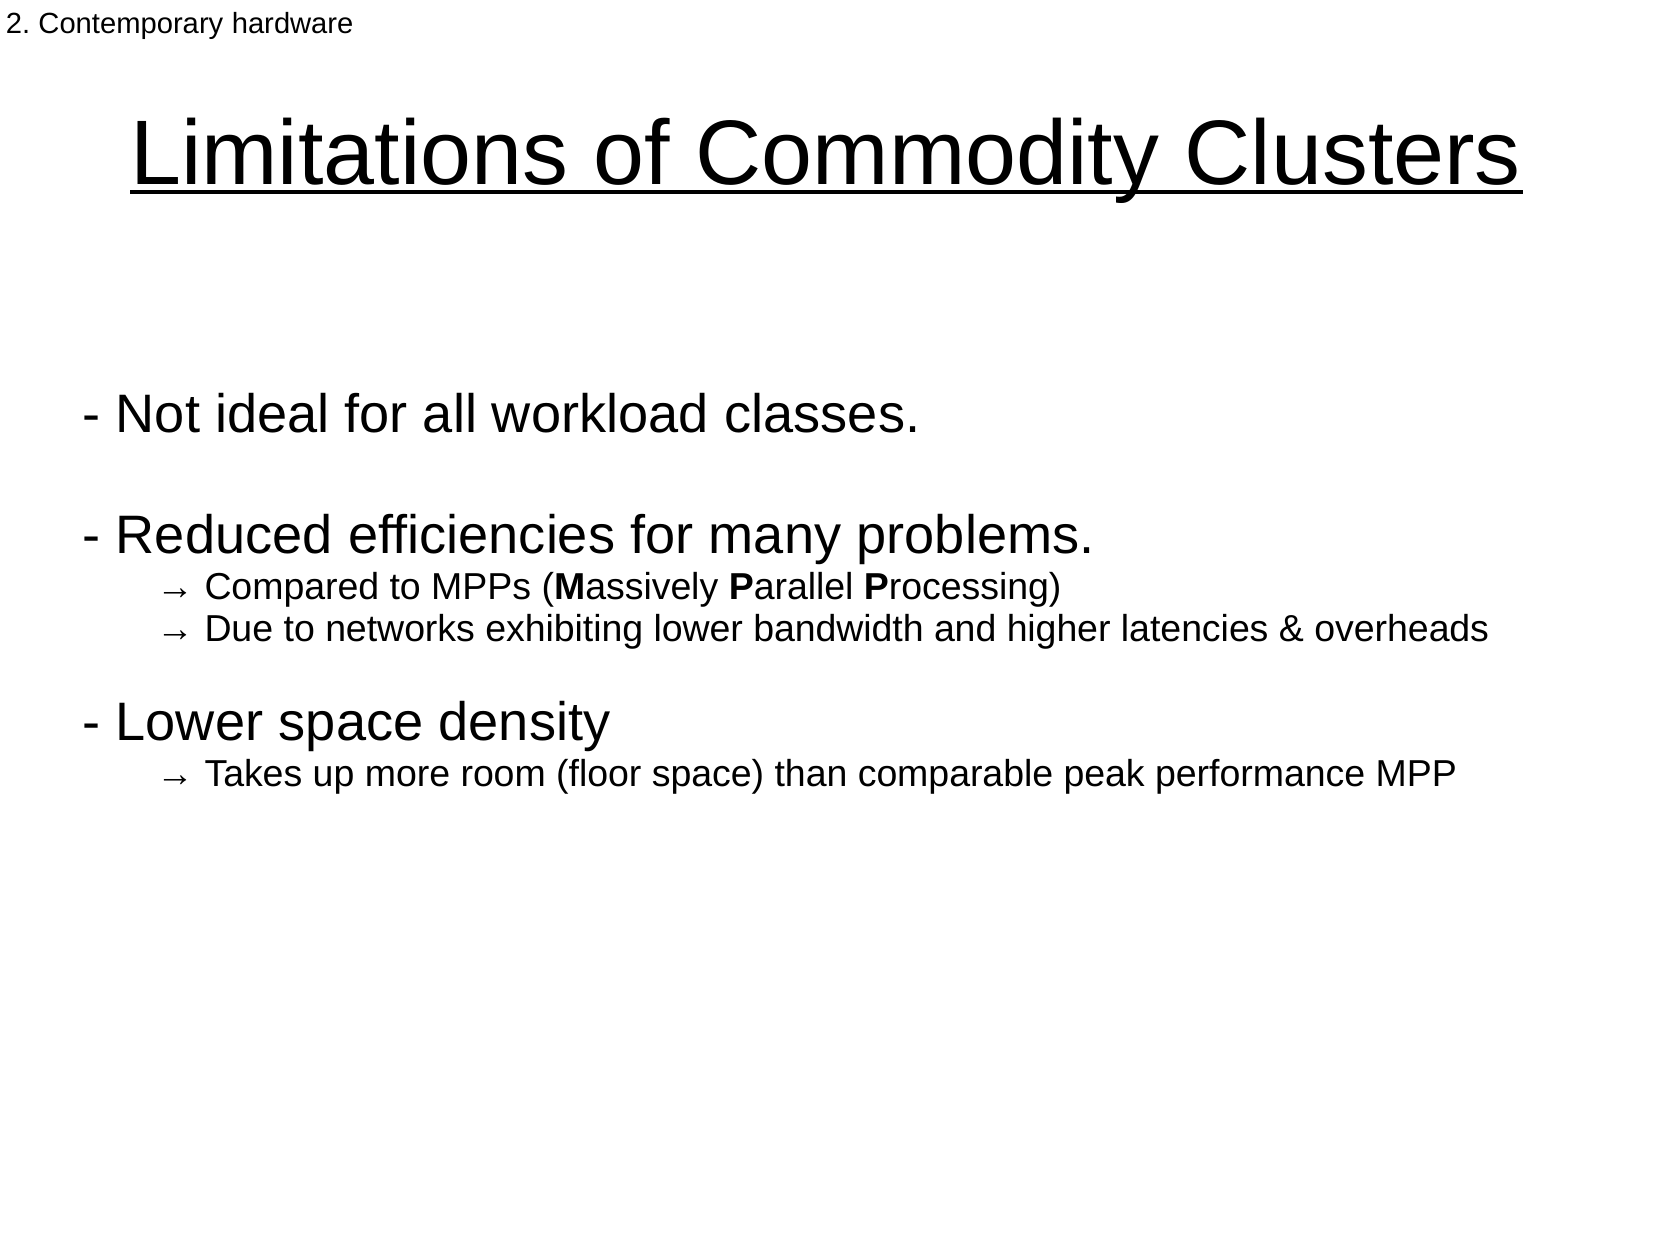

2. Contemporary hardware
# Limitations of Commodity Clusters
- Not ideal for all workload classes.
- Reduced efficiencies for many problems.
	→ Compared to MPPs (Massively Parallel Processing)
	→ Due to networks exhibiting lower bandwidth and higher latencies & overheads
- Lower space density
	→ Takes up more room (floor space) than comparable peak performance MPP